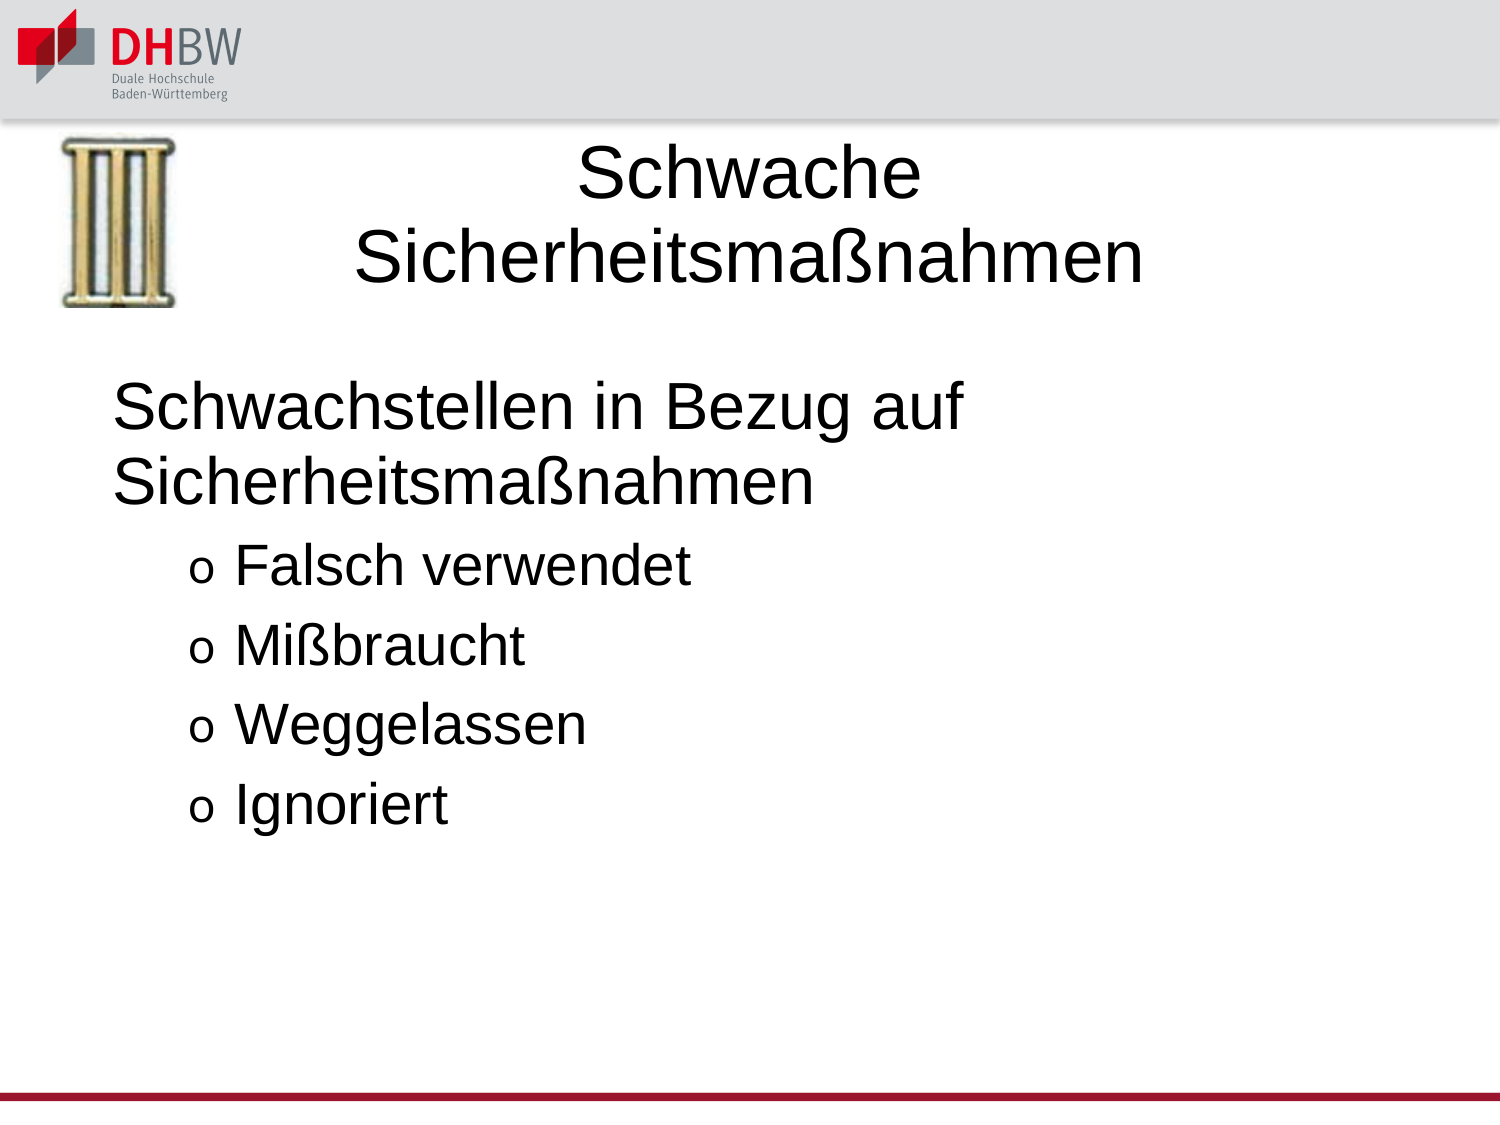

# Schwache Sicherheitsmaßnahmen
Schwachstellen in Bezug auf Sicherheitsmaßnahmen
Falsch verwendet
Mißbraucht
Weggelassen
Ignoriert